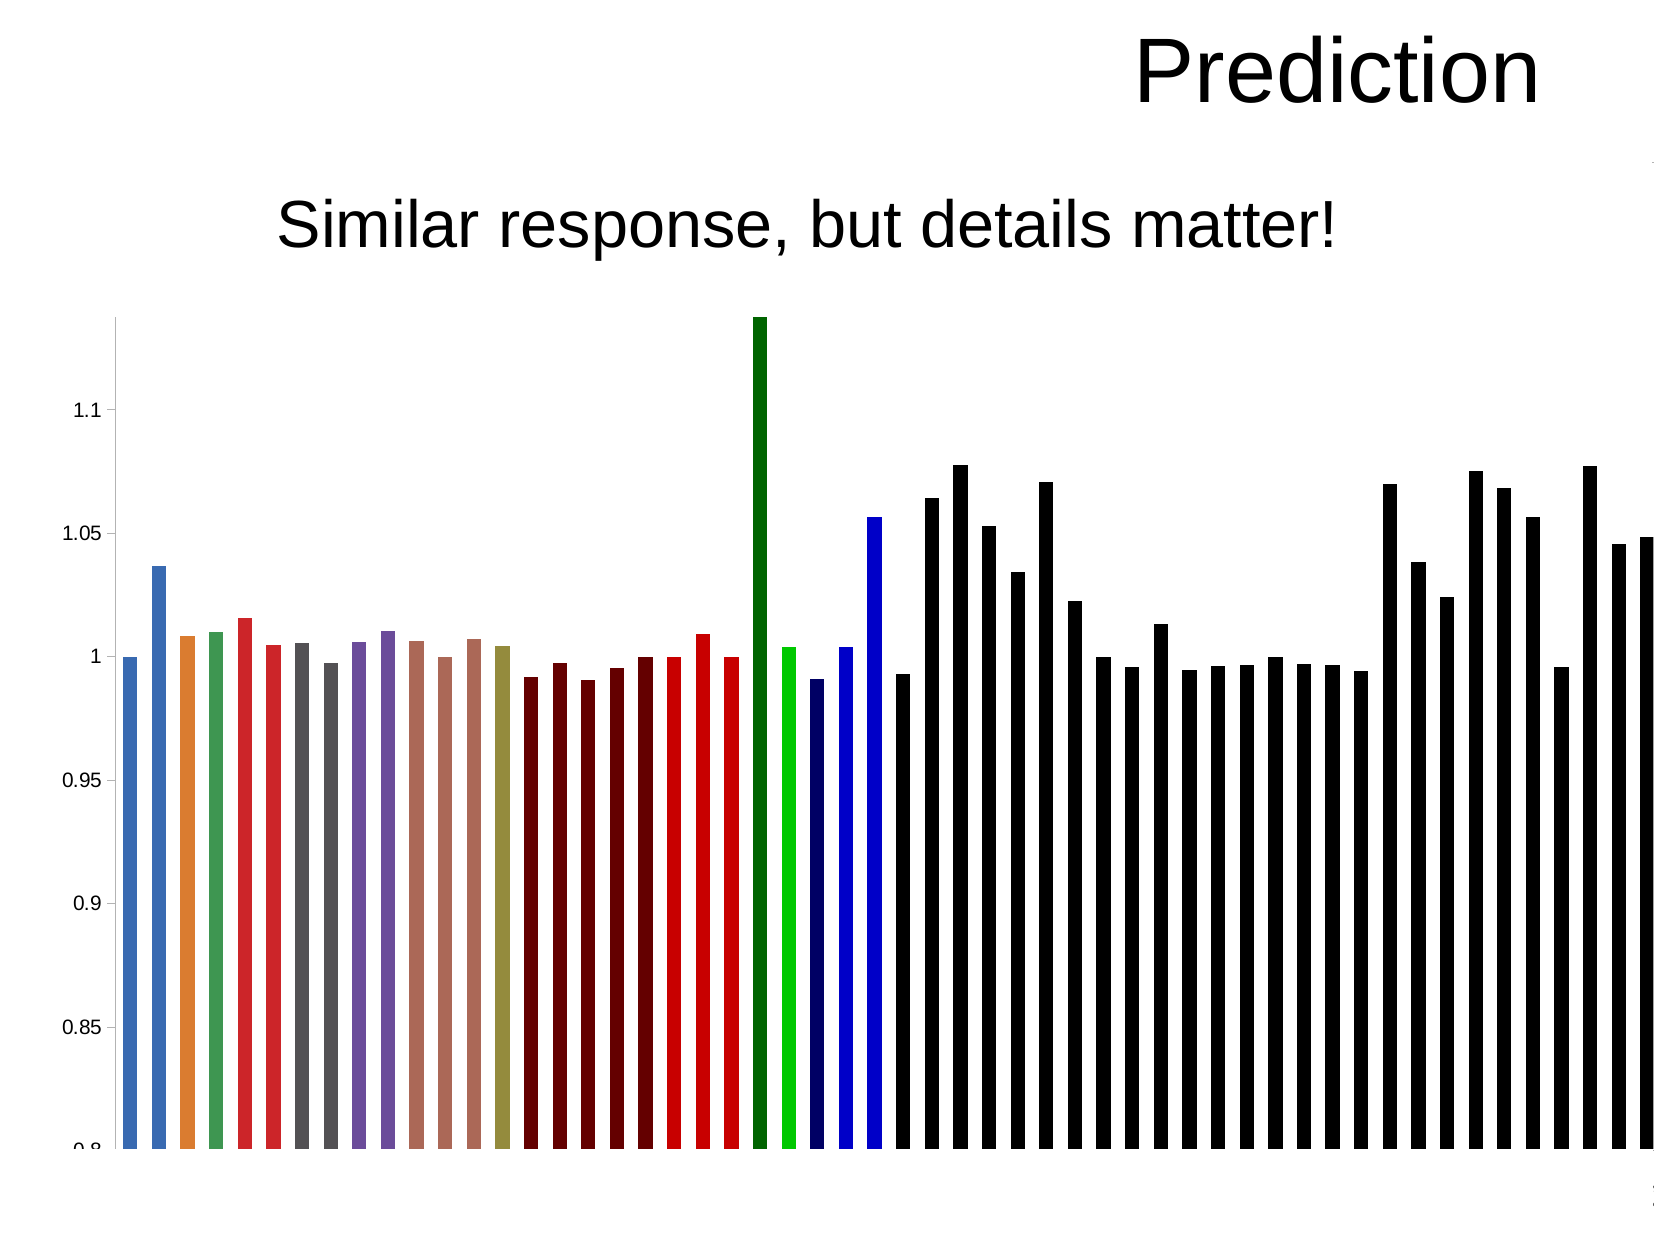

# Prediction
### Chart
| Category | Column D |
|---|---|
| LR.R | 1.0 |
| MMM-T2.R | 1.03679653679654 |
| spectral-norm-alt4.R | 1.00854700854701 |
| LR-1var_lms_vec.R | 1.01020408163265 |
| LR-1var_lms_lapply.R | 1.01577909270217 |
| spectral-norm-alt3.R | 1.0047619047619 |
| k-means_lapply.R | 1.00568181818182 |
| k-means-1D_lapply.R | 0.997524752475247 |
| binary-trees_native.R | 1.00621118012422 |
| smv.R | 1.01038062283737 |
| binary-trees_2.R | 1.00641025641026 |
| binary-trees_list.R | 1.0 |
| ica_lapply.R | 1.00704225352113 |
| smv_builtin.R | 1.00434782608696 |
| black_scholes.R | 0.991701244813278 |
| mandelbrot-ascii.R | 0.997596153846154 |
| mandelbrot-noout.R | 0.990783410138249 |
| mandelbrot1.R | 0.995348837209302 |
| raysphere.R | 1.0 |
| fasta-3.R | 1.0 |
| fastaredux-native.R | 1.00921658986175 |
| nbody.R | 1.0 |
| LR-1var.R | 1.14285714285714 |
| LR_ols_lapply.R | 1.00413223140496 |
| mandelbrot-native.R | 0.991111111111111 |
| LR-1var_ols_lapply.R | 1.00396825396825 |
| Pi_lapply.R | 1.05672268907563 |
| binary-trees.R | 0.993055555555556 |
| cleaning.R | 1.06437768240343 |
| crt.R | 1.07749077490775 |
| DoubleNAVecAdd-T1.R | 1.0530612244898 |
| DoubleNAVecAdd-T2.R | 1.03416149068323 |
| DoubleVecAdd-T1.R | 1.07063197026022 |
| DoubleVecAdd-T2.R | 1.02250803858521 |
| example.R | 1.0 |
| fannkuch-redux_2.R | 0.995983935742972 |
| fannkuch-redux_native.R | 1.01315789473684 |
| fannkuch-redux.R | 0.99468791500664 |
| fasta_c.R | 0.99622641509434 |
| fasta-2.R | 0.996742671009772 |
| fasta-native.R | 1.0 |
| fasta-native2.R | 0.997198879551821 |
| fasta.R | 0.996515679442509 |
| fastaredux.R | 0.994082840236687 |
| fib_rec.R | 1.06990291262136 |
| fib.R | 1.03846153846154 |
| filter1d.R | 1.02444444444444 |
| ForLoopAdd.R | 1.07531380753138 |
| gcd_rec.R | 1.06818181818182 |
| gcd.R | 1.05681818181818 |
| histogram.R | 0.996047430830039 |
| IntNAVecAdd-T1.R | 1.07726269315673 |
| IntNAVecAdd-T2.R | 1.04552590266876 |
| IntVecAdd-T1.R | 1.0487106017192 |
| IntVecAdd-T2.R | 1.07521367521368 |
| k-means-1D.R | 0.994845360824742 |
| k-means.R | 1.04651162790698 |
| k-NN_lapply.R | 1.00511508951407 |
| k-NN.R | 1.00573065902579 |
| LR_lms_lapply.R | 1.00420168067227 |
| mandelbrot-native-ascii.R | 1.00442477876106 |
| mandelbrot-noout-native.R | 0.943069306930693 |
| mandelbrot.R | 1.0 |
| meteor-contest.R | 1.00278551532033 |
| MMM-T1.R | 1.08078602620087 |
| MMM-T3.R | 1.01869158878505 |
| nbody-1.R | 0.993377483443708 |
| nbody-2.R | 1.0 |
| nbody-3.R | 0.993265993265993 |
| nbody-native.R | 1.0 |
| nbody-native.R | 1.03846153846154 |
| nbody-native2.R | 0.994202898550725 |
| nbody-vectorized.R | 0.997706422018348 |
| NN_lapply.R | 1.01123595505618 |
| NN.R | 1.01831501831502 |
| pidigits.R | 1.01570680628272 |
| pidigits2.R | 1.00335570469799 |
| prime.R | 1.06720430107527 |
| regexdna.R | 1.0032154340836 |
| revcomp-1.R | 1.0061919504644 |
| revcomp-native.R | 0.981873111782477 |
| rw2d1.R | 1.00398406374502 |
| rw2d2.R | 0.97979797979798 |
| rw2d3.R | 0.965811965811966 |
| sample_builtin.R | 1.00643776824034 |
| sample.R | 0.99 |
| spectral-norm-1.R | 1.0 |
| spectral-norm-alt.R | 1.0 |
| spectral-norm-alt2.R | 0.997524752475247 |
| spectral-norm-math.R | 1.00505050505051 |
| spectral-norm-native.R | 1.00947867298578 |
| spectral-norm-vectorized.R | 1.00192307692308 |
| spectral-norm.R | 1.00578034682081 |Similar response, but details matter!